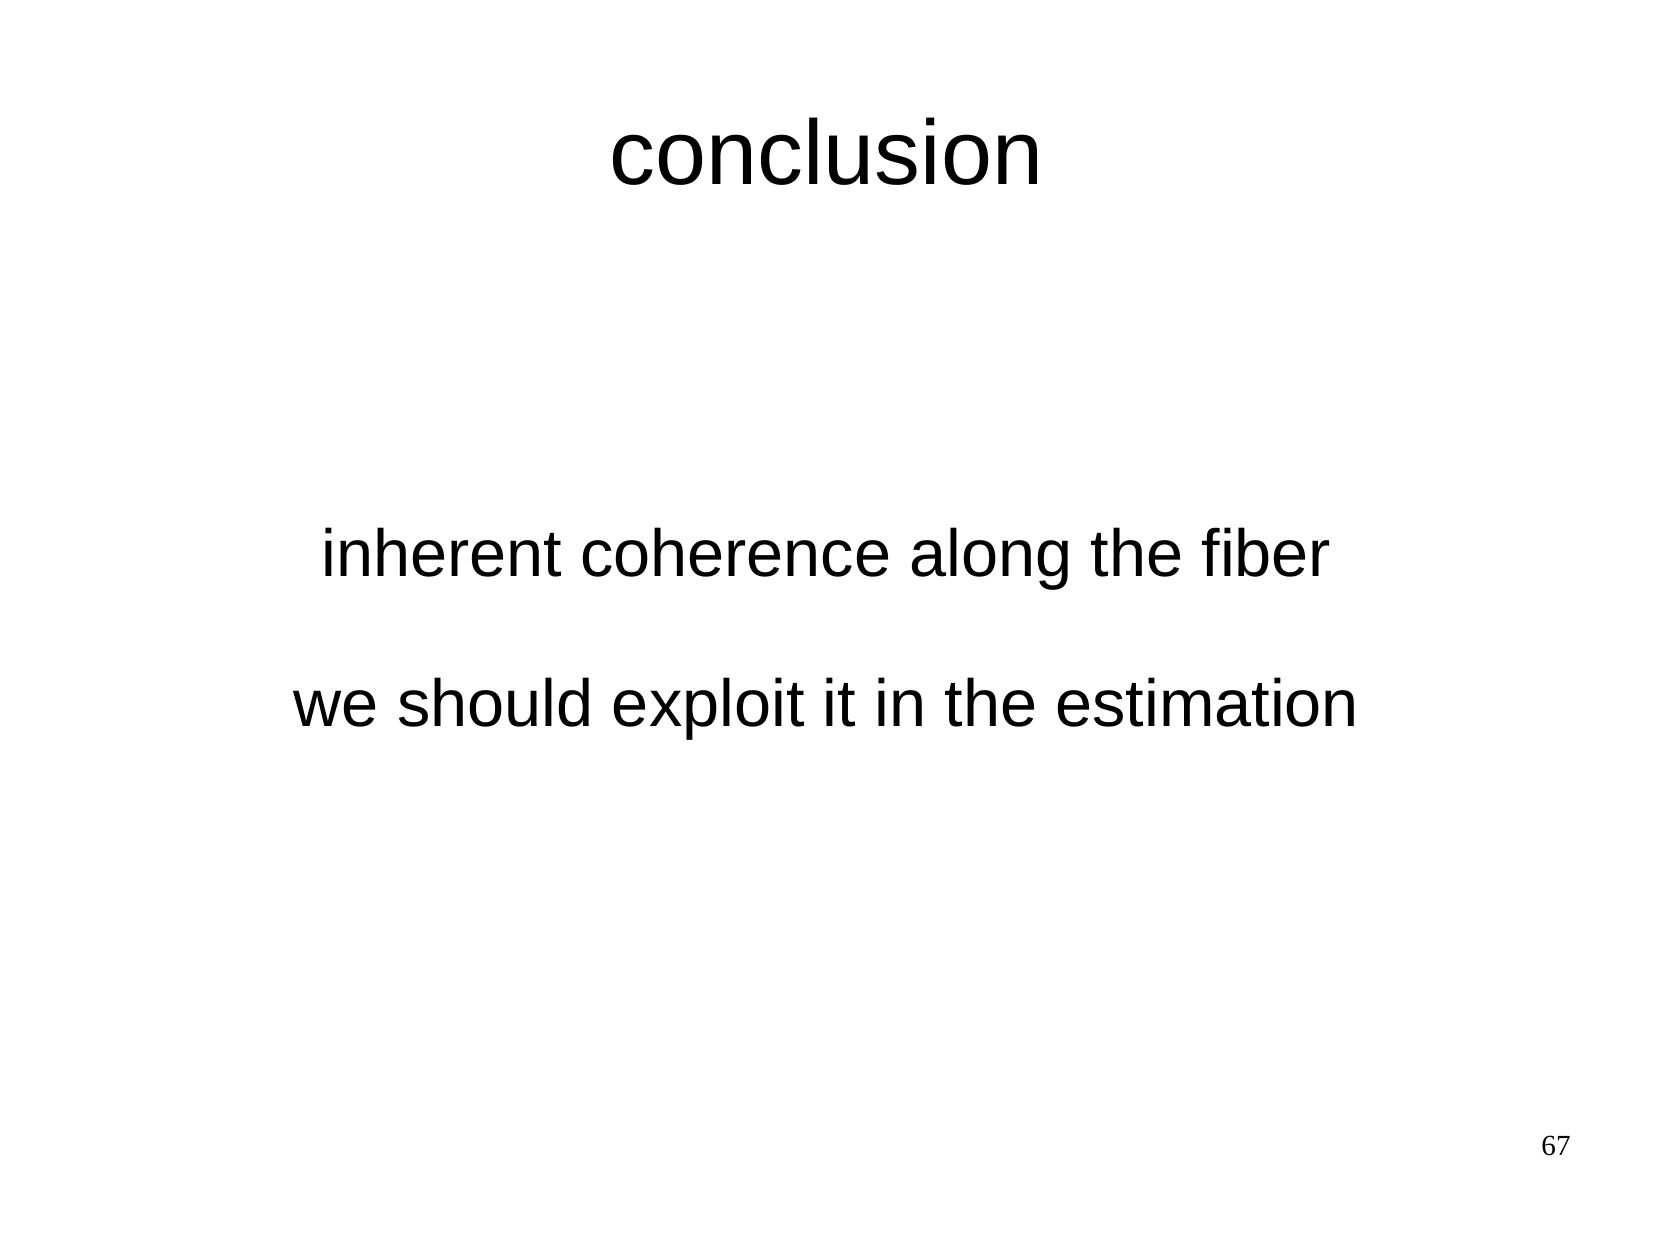

conclusion
# inherent coherence along the fiber
we should exploit it in the estimation
67